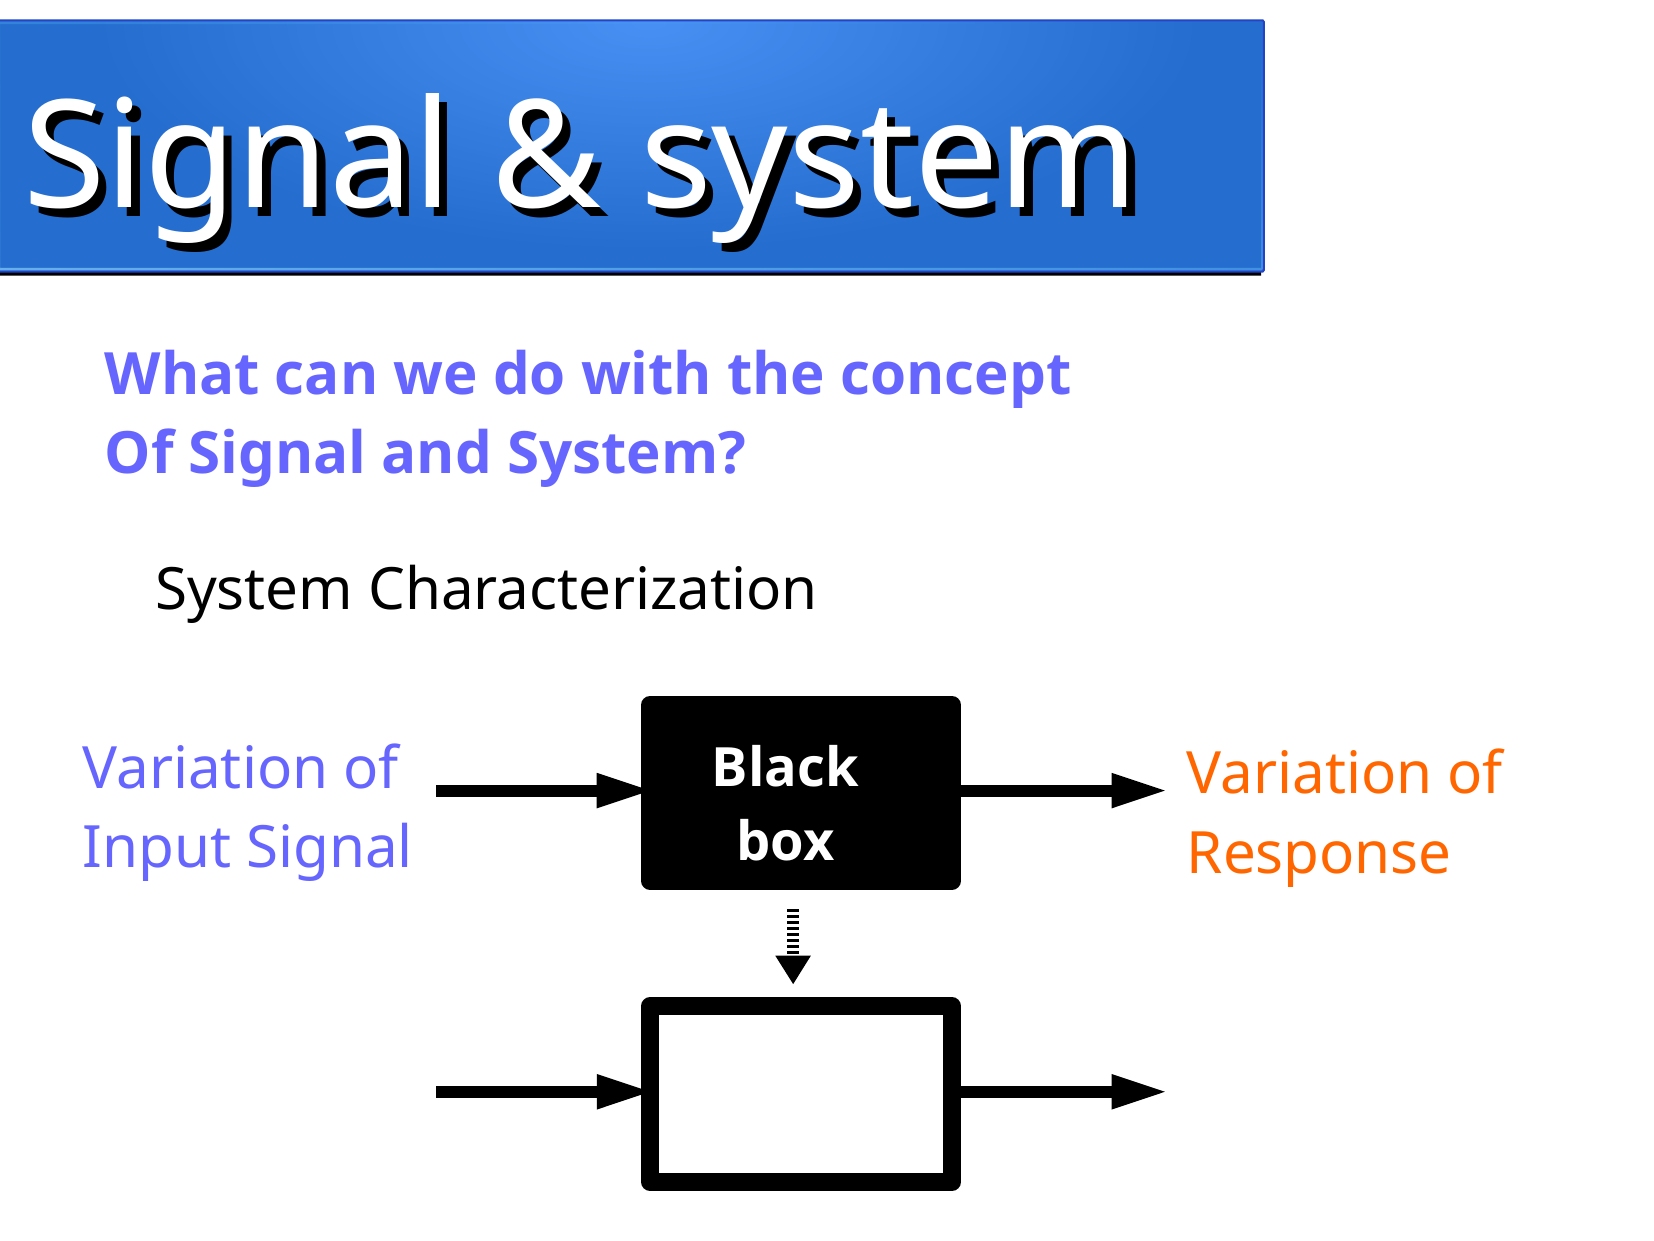

# Signal & system
What can we do with the concept
Of Signal and System?
System Characterization
Black
box
Variation of
Input Signal
Variation of
Response